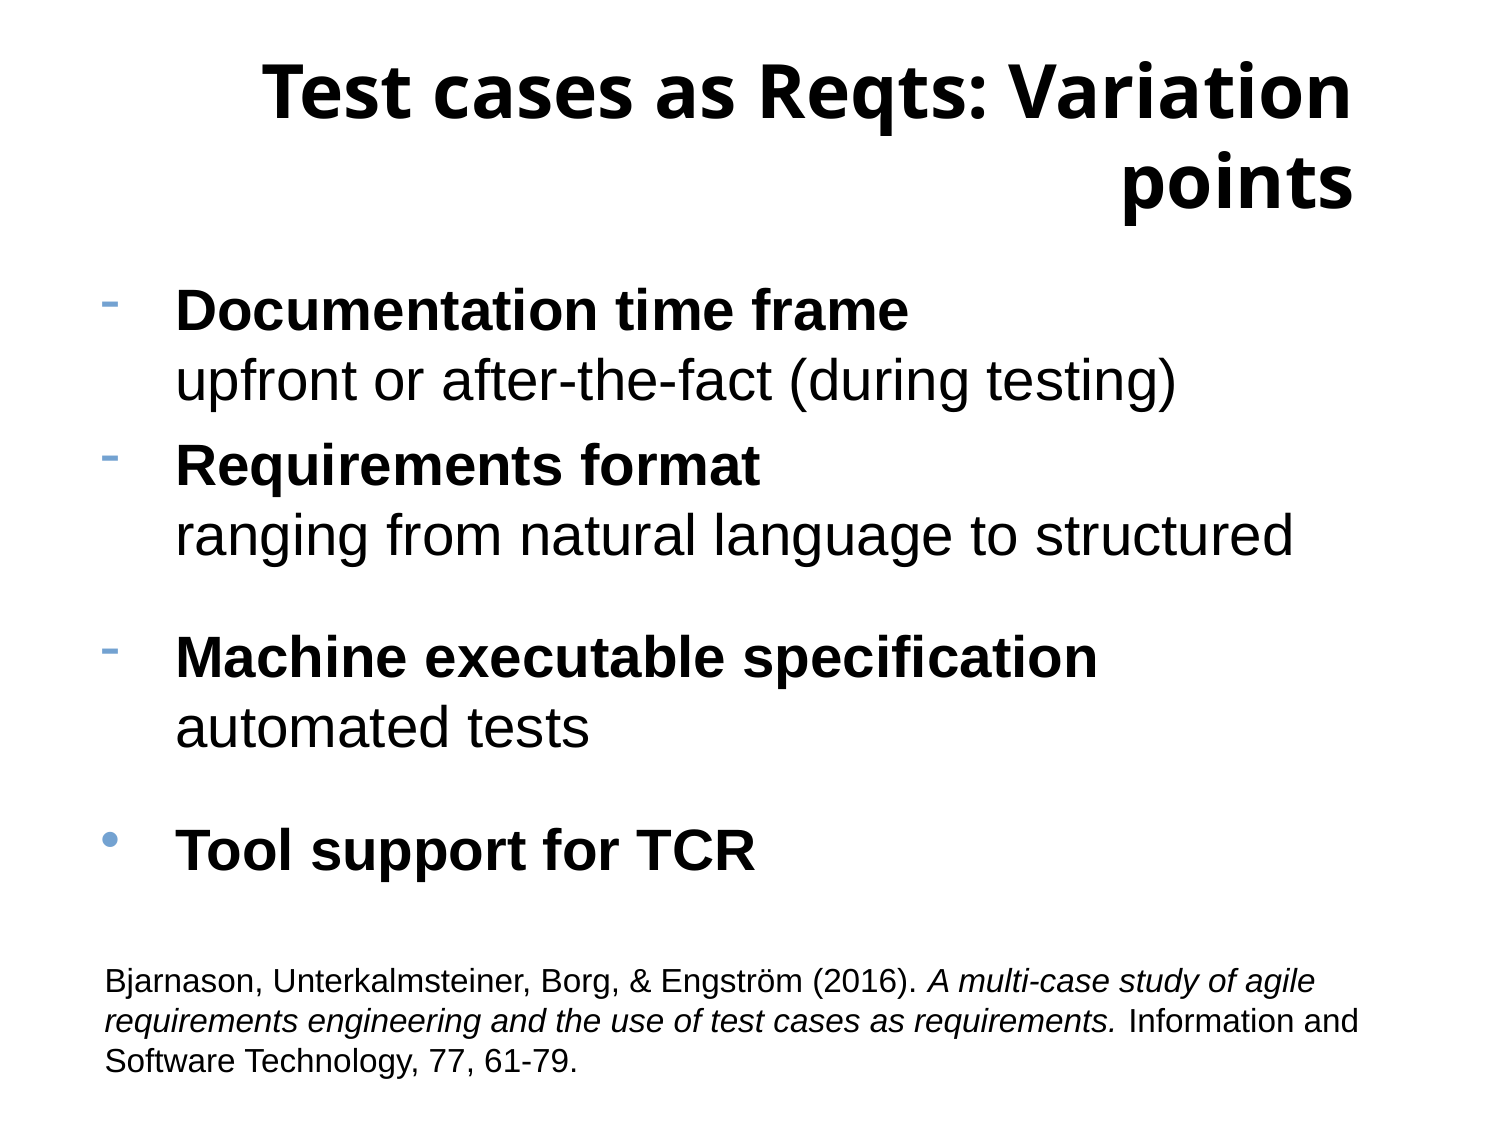

# Test cases as Reqts: Variation points
Documentation time frame
upfront or after-the-fact (during testing)
Requirements format
ranging from natural language to structured
Machine executable specification
automated tests
Tool support for TCR
Bjarnason, Unterkalmsteiner, Borg, & Engström (2016). A multi-case study of agile requirements engineering and the use of test cases as requirements. Information and Software Technology, 77, 61-79.